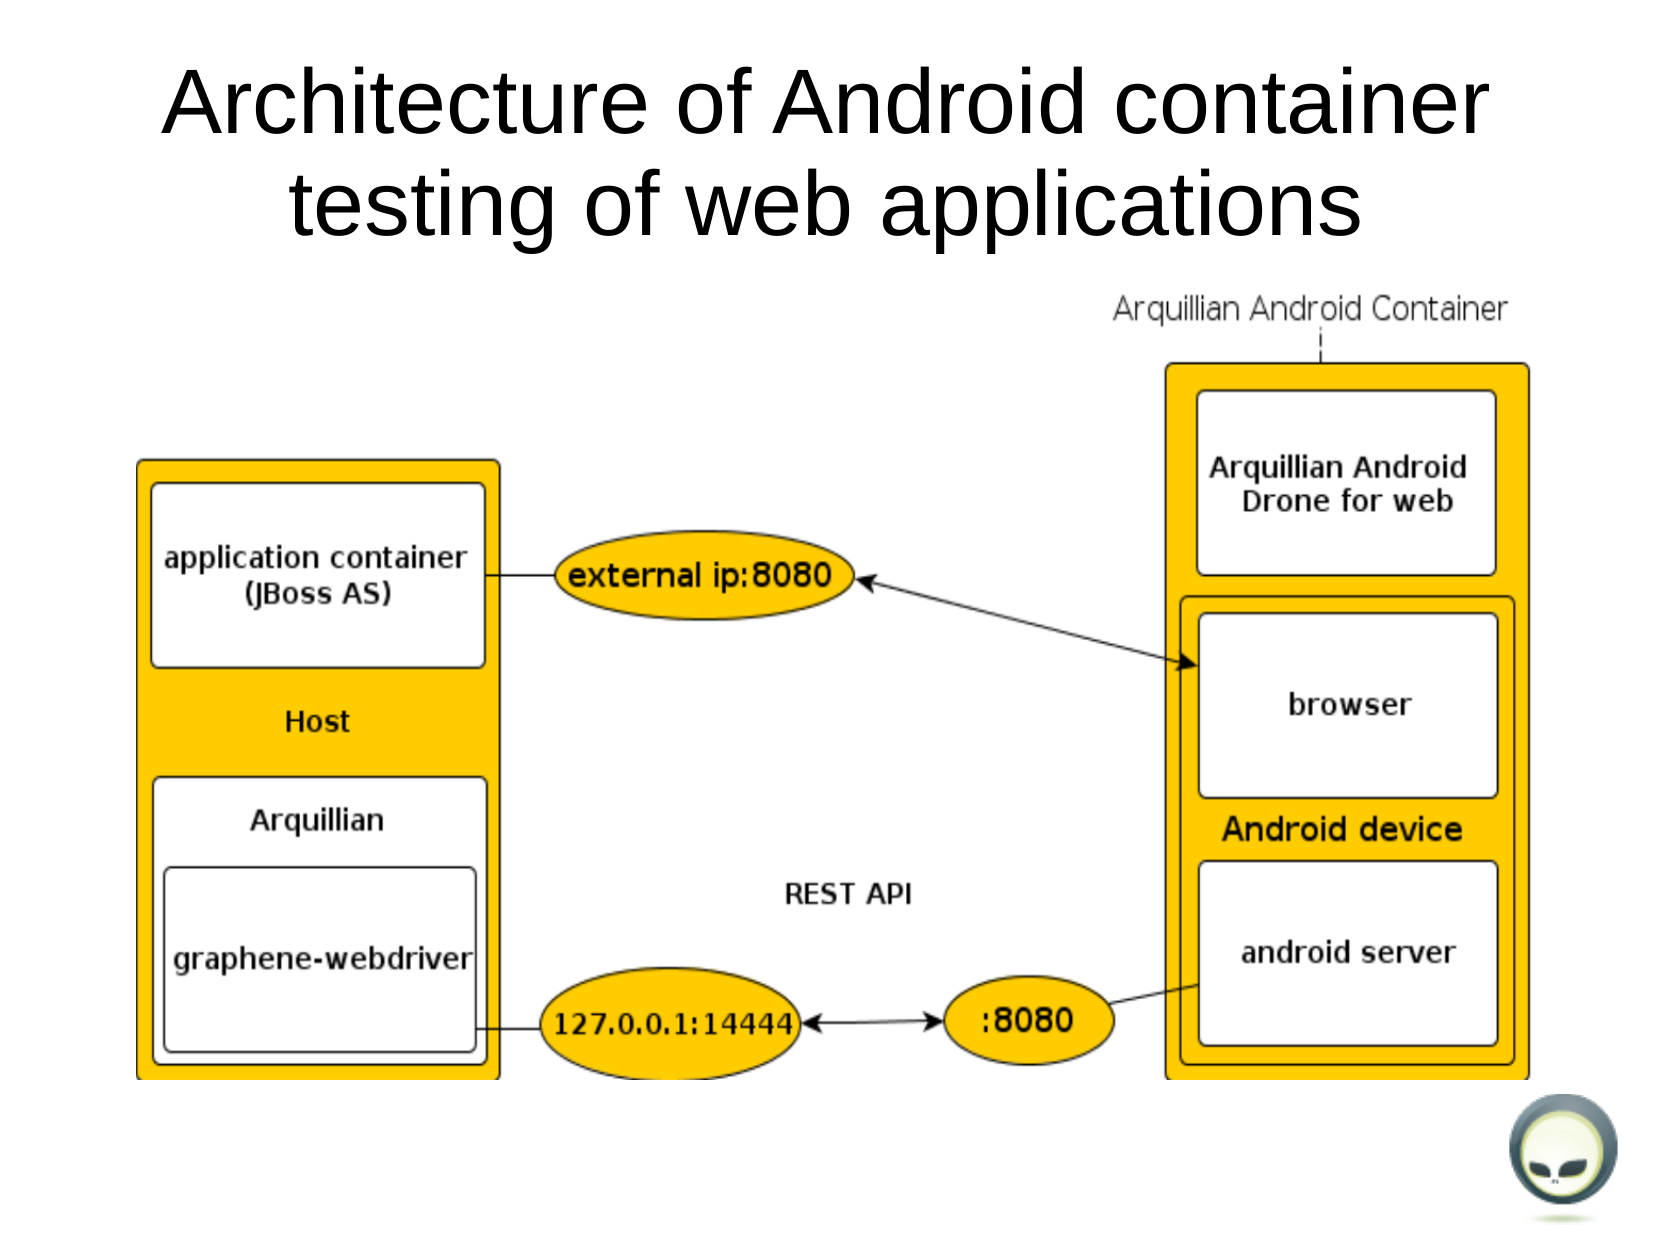

# Architecture of Android container testing of web applications